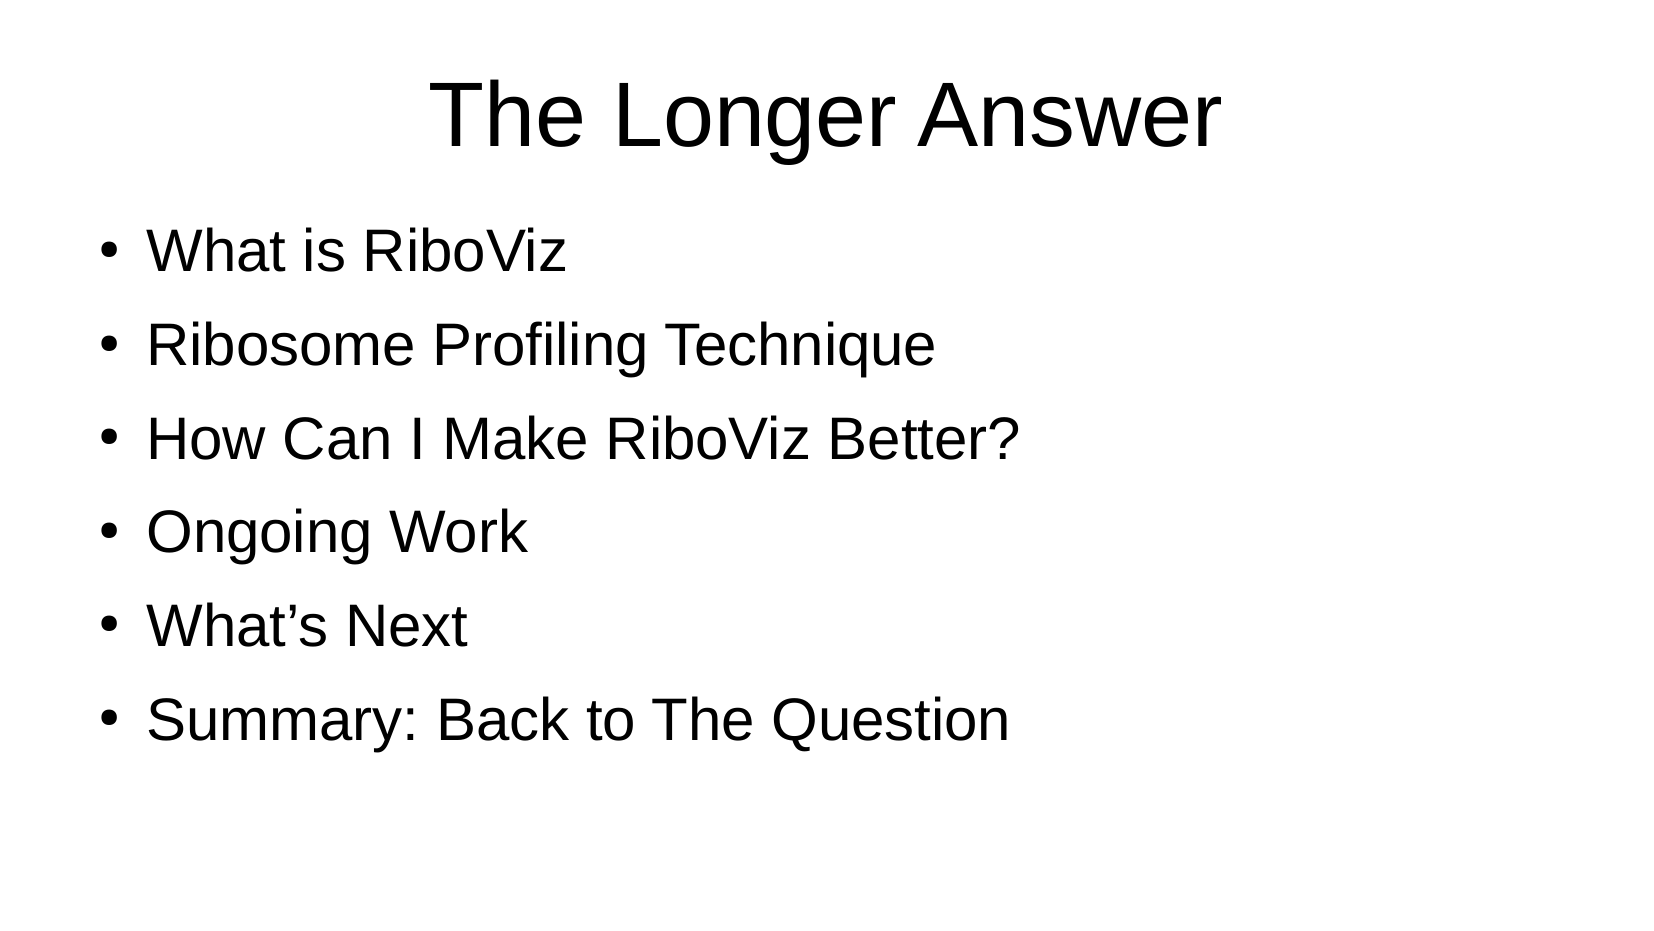

# The Longer Answer
What is RiboViz
Ribosome Profiling Technique
How Can I Make RiboViz Better?
Ongoing Work
What’s Next
Summary: Back to The Question